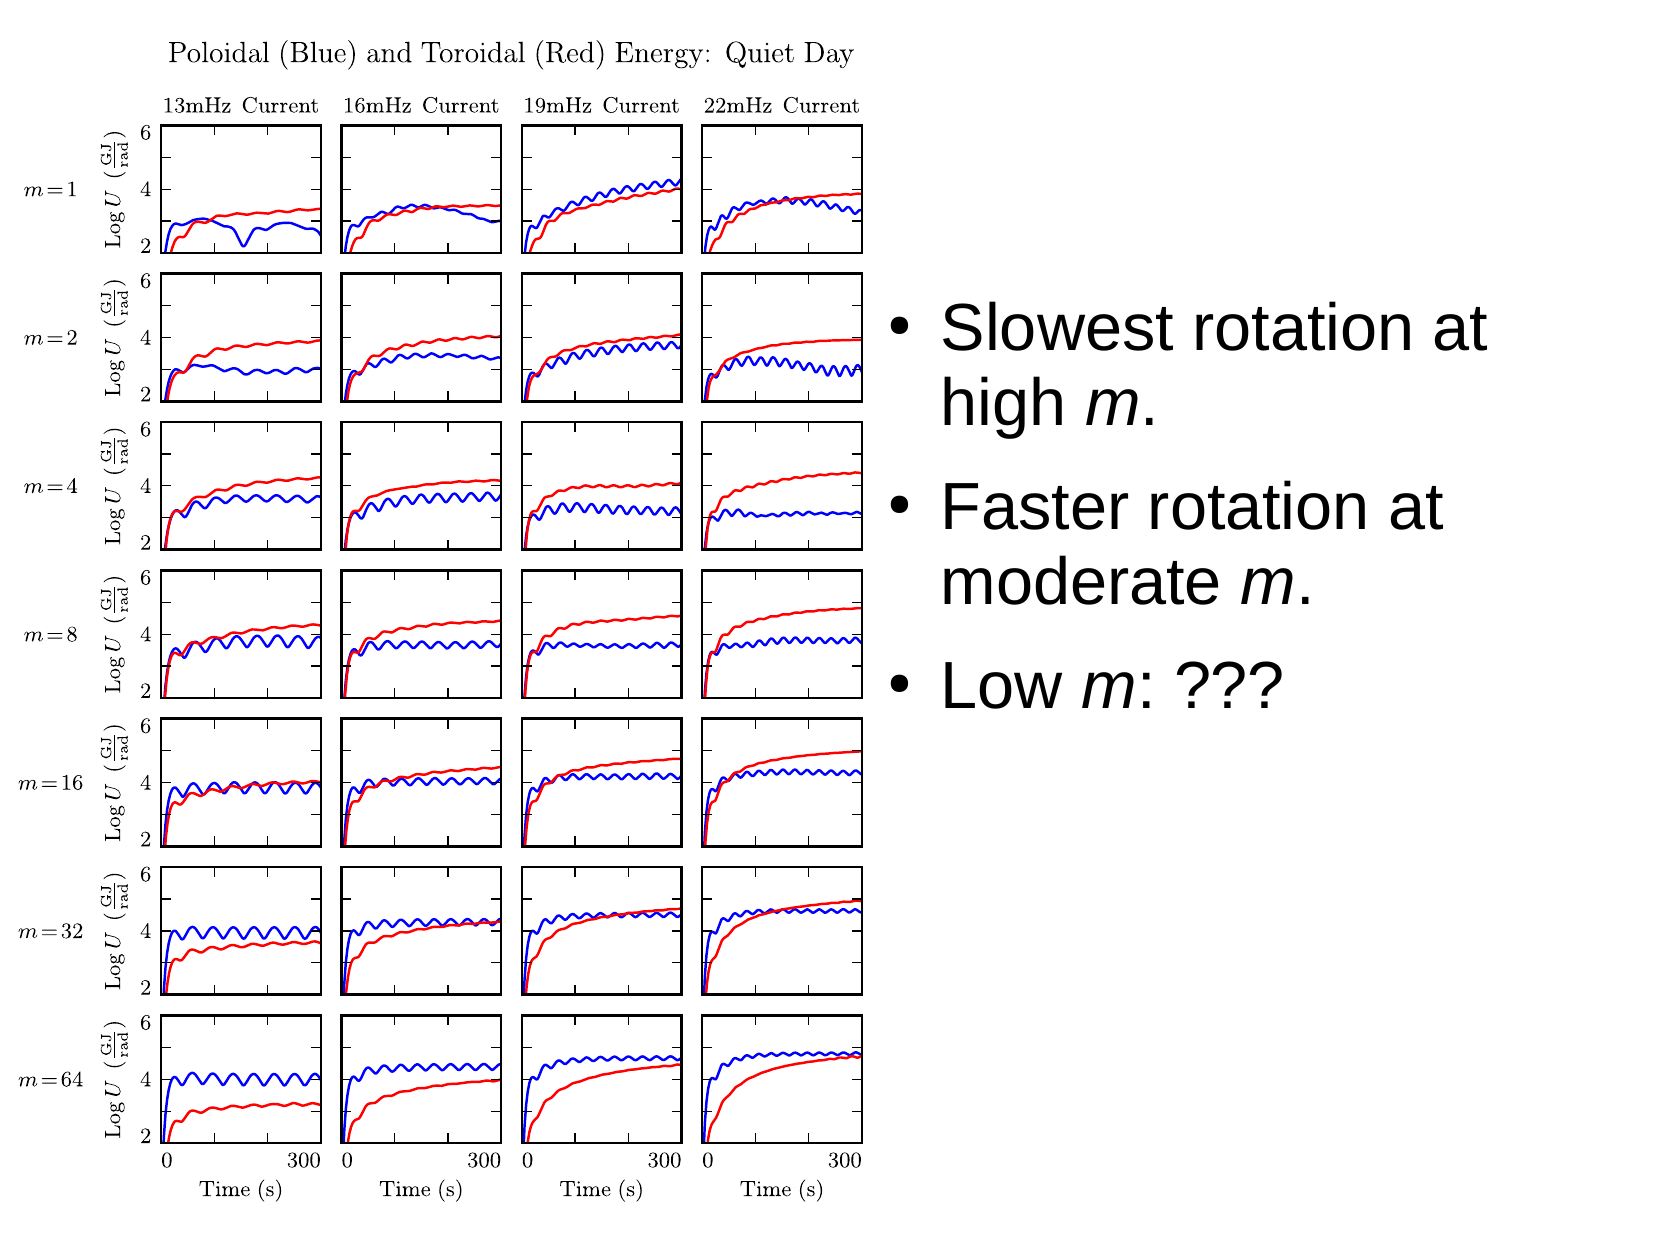

#
Slowest rotation at high m.
Faster rotation at moderate m.
Low m: ???